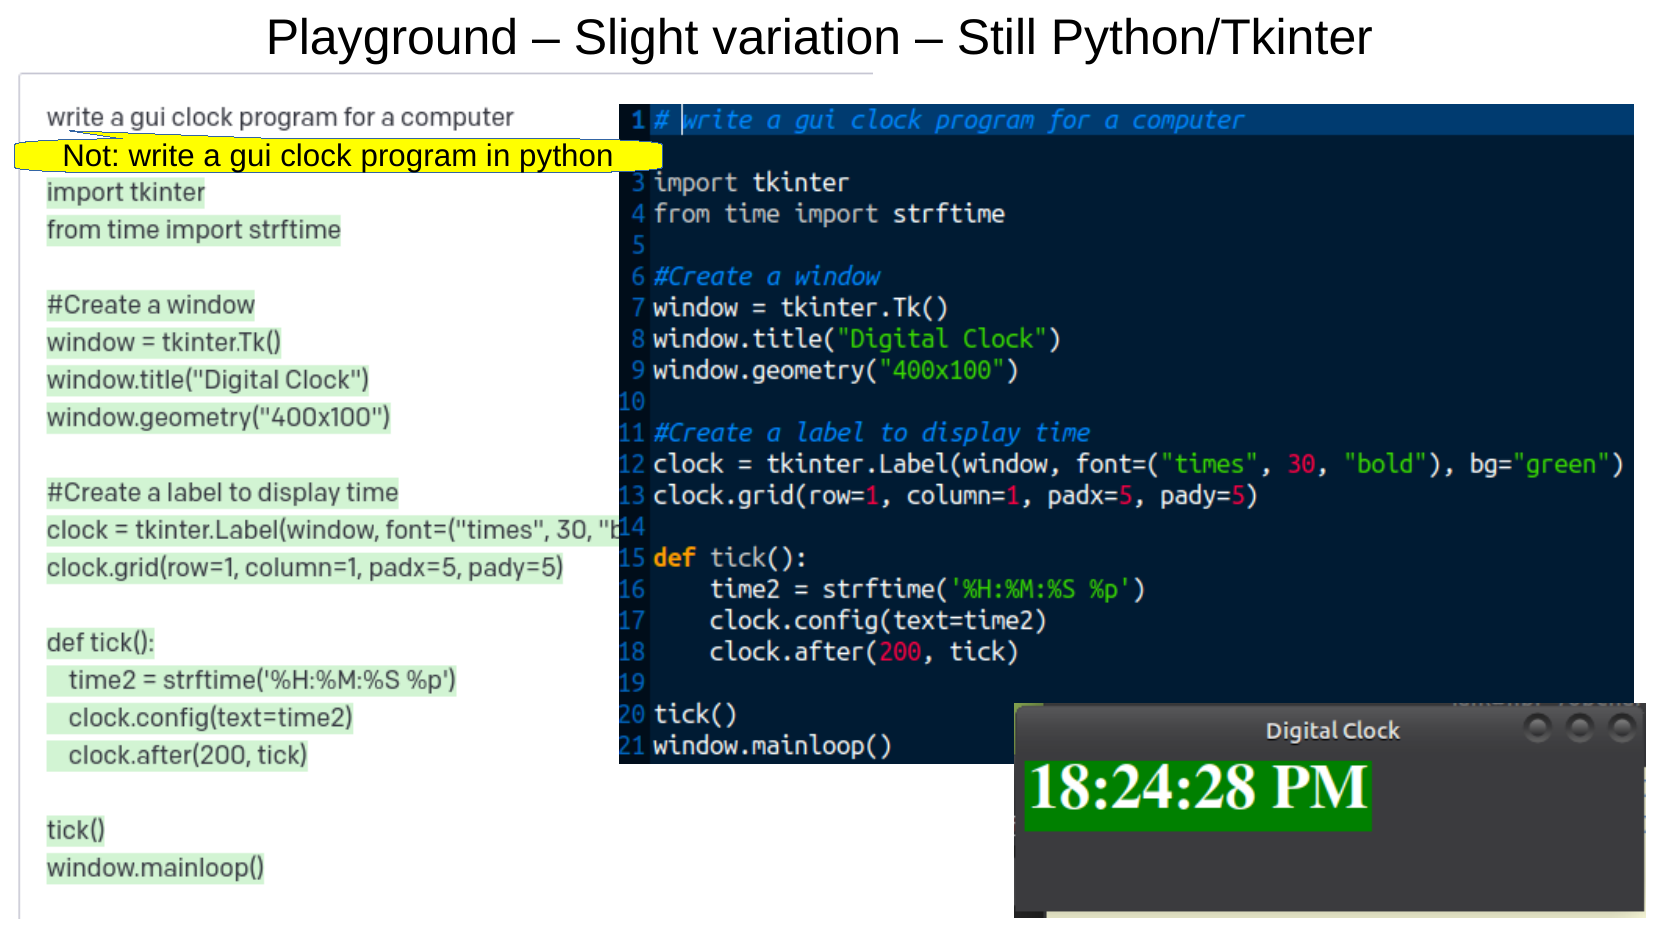

# Playground – Slight variation – Still Python/Tkinter
Not: write a gui clock program in python